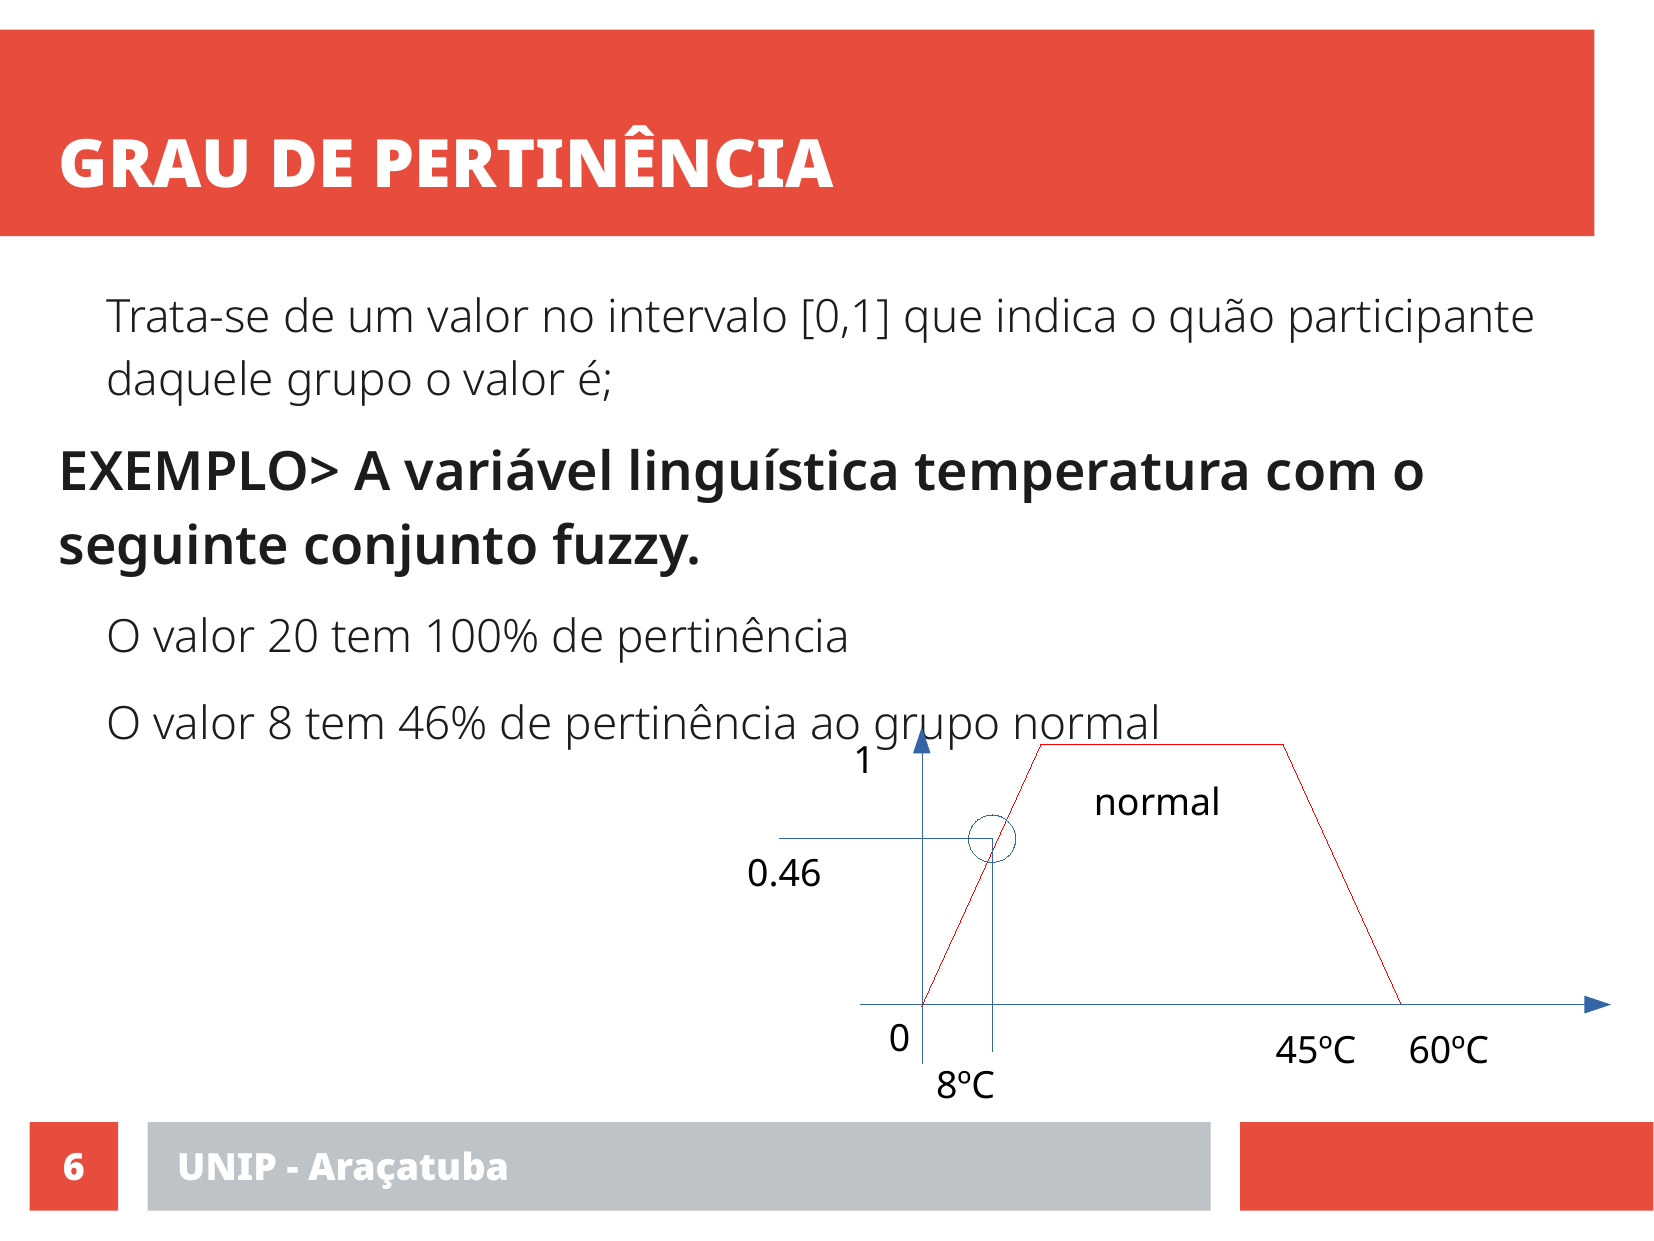

# GRAU DE PERTINÊNCIA
Trata-se de um valor no intervalo [0,1] que indica o quão participante daquele grupo o valor é;
EXEMPLO> A variável linguística temperatura com o seguinte conjunto fuzzy.
O valor 20 tem 100% de pertinência
O valor 8 tem 46% de pertinência ao grupo normal
1
normal
0.46
0
45ºC
60ºC
8ºC
6
UNIP - Araçatuba